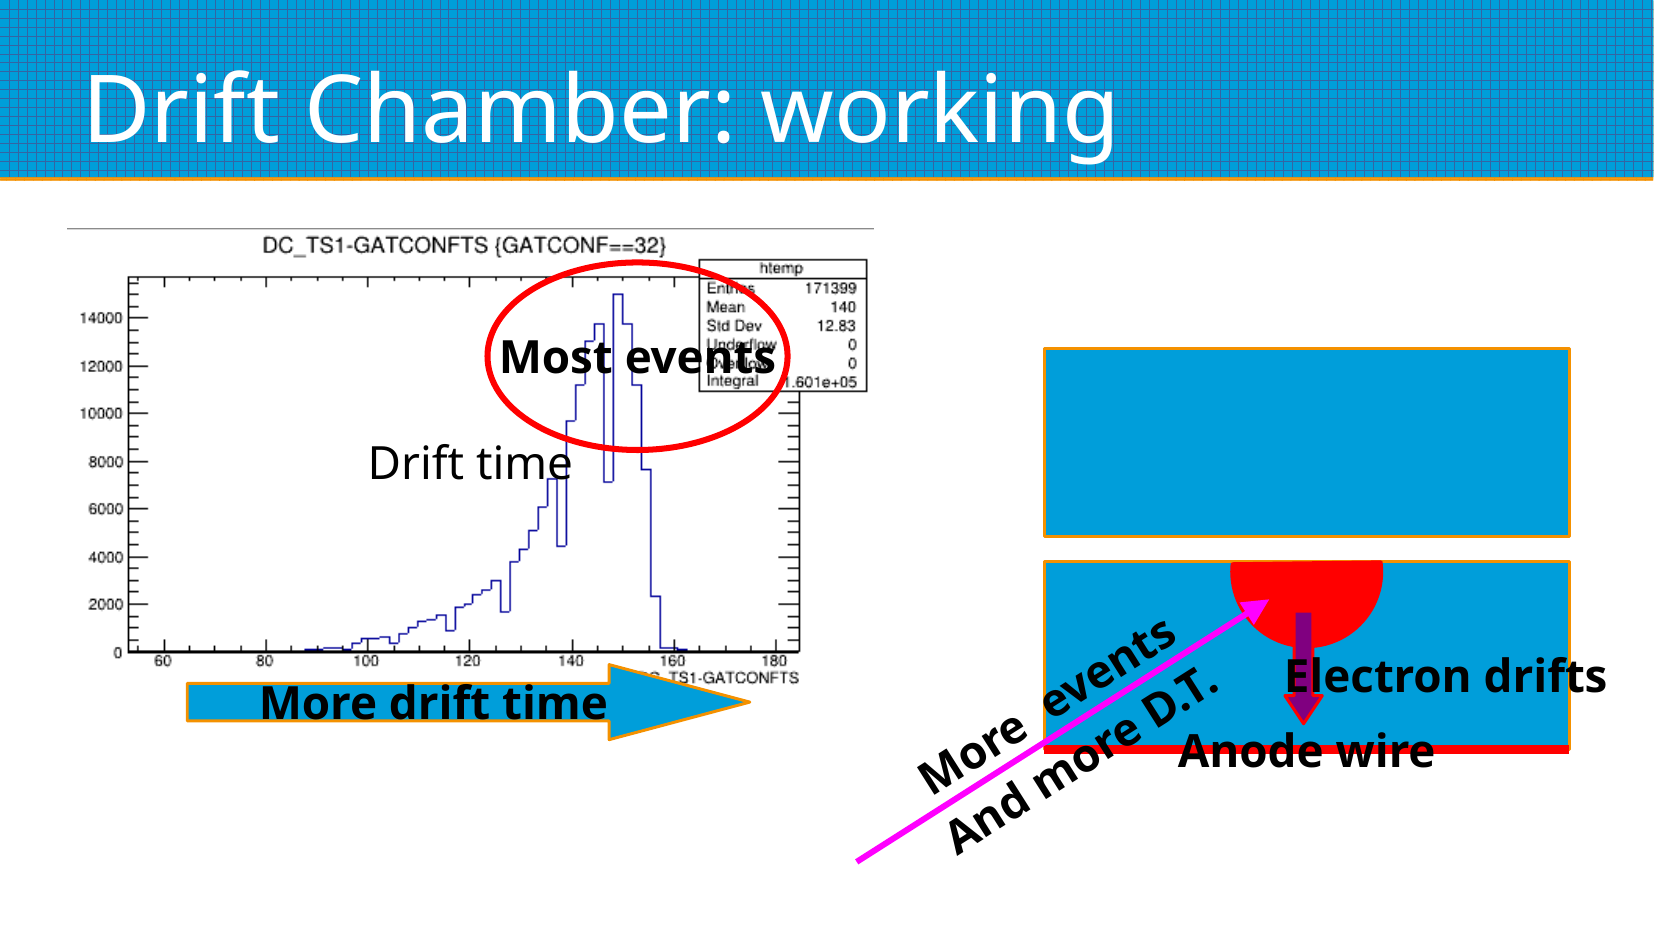

# Drift Chamber: working
Drift time
Most events
More events
And more D.T.
Electron drifts
More drift time
Anode wire